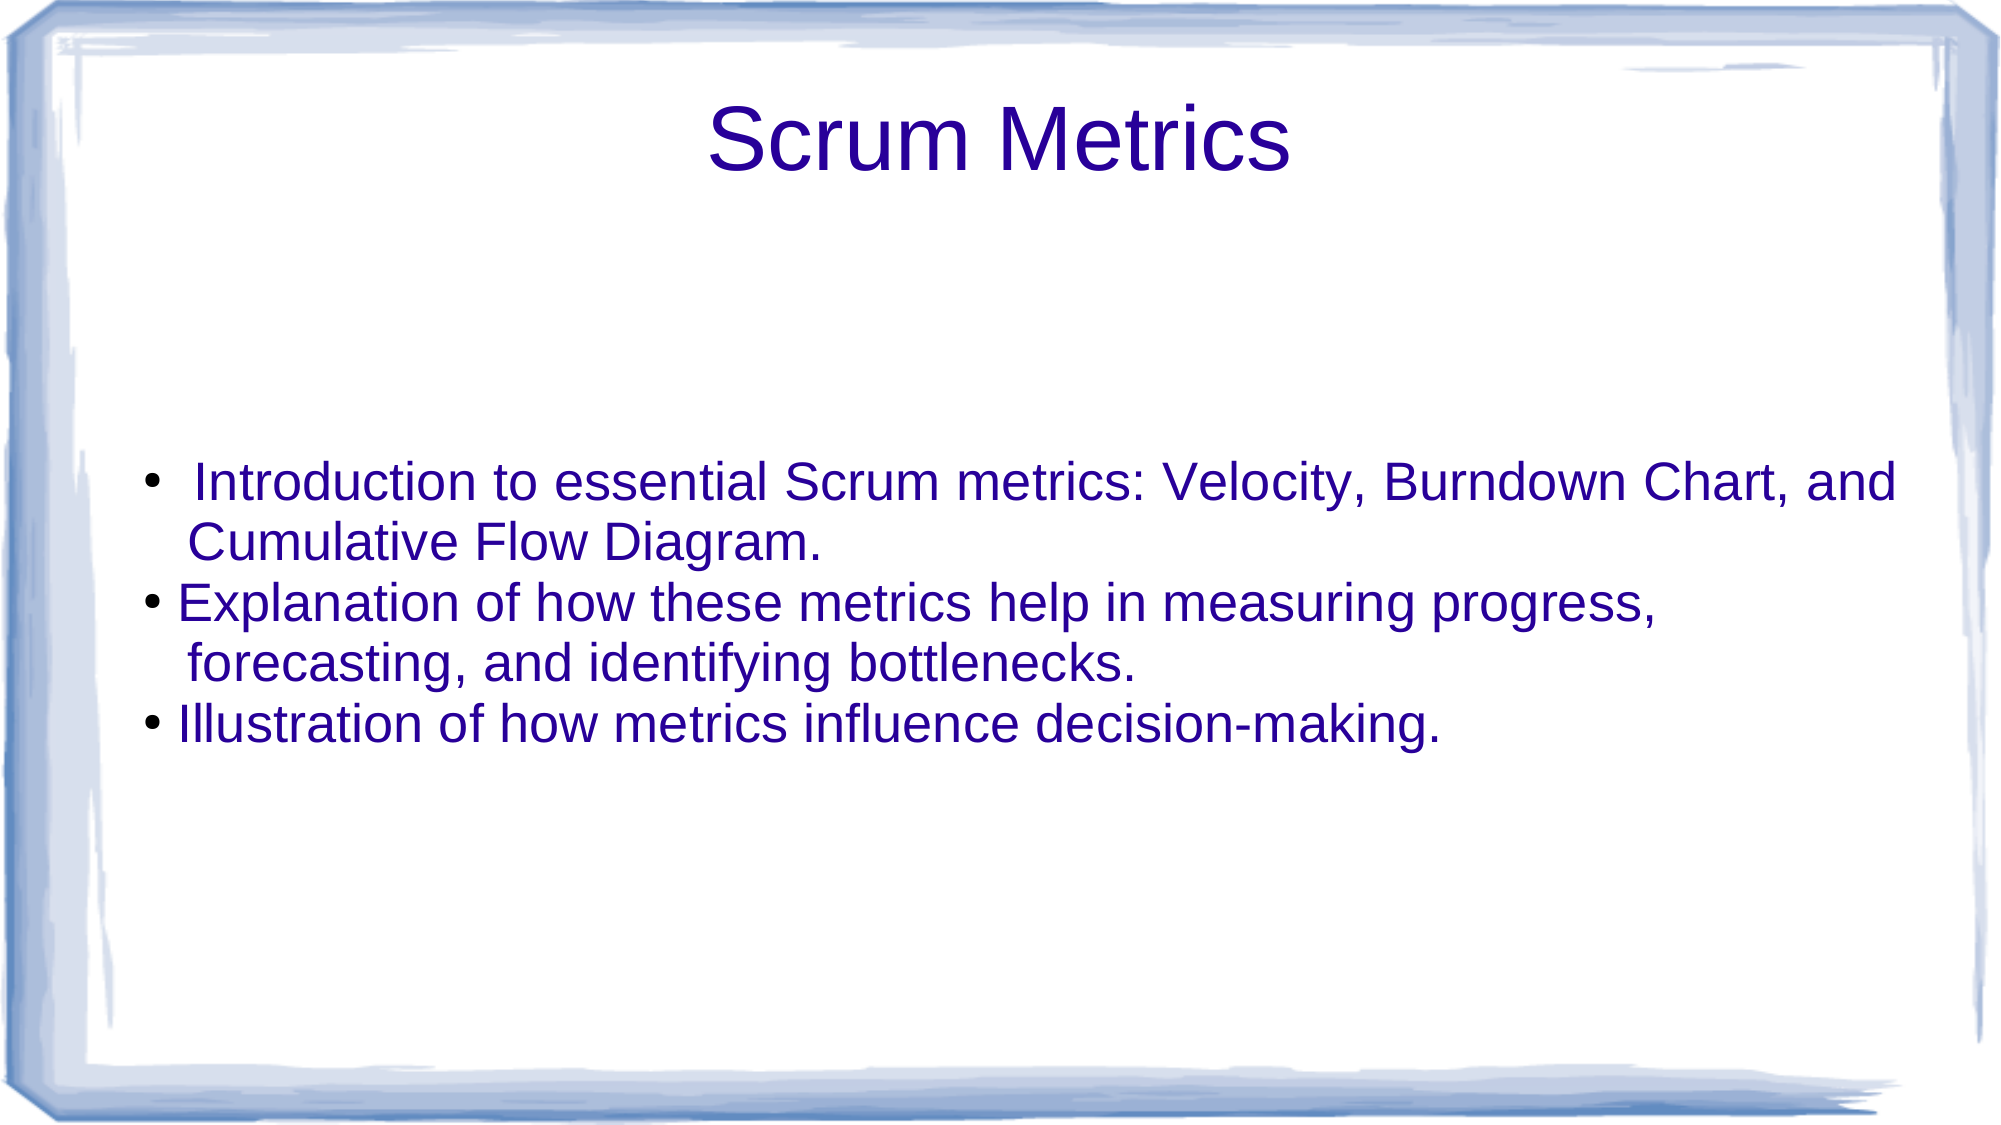

# Scrum Metrics
 Introduction to essential Scrum metrics: Velocity, Burndown Chart, and Cumulative Flow Diagram.
 Explanation of how these metrics help in measuring progress, forecasting, and identifying bottlenecks.
 Illustration of how metrics influence decision-making.